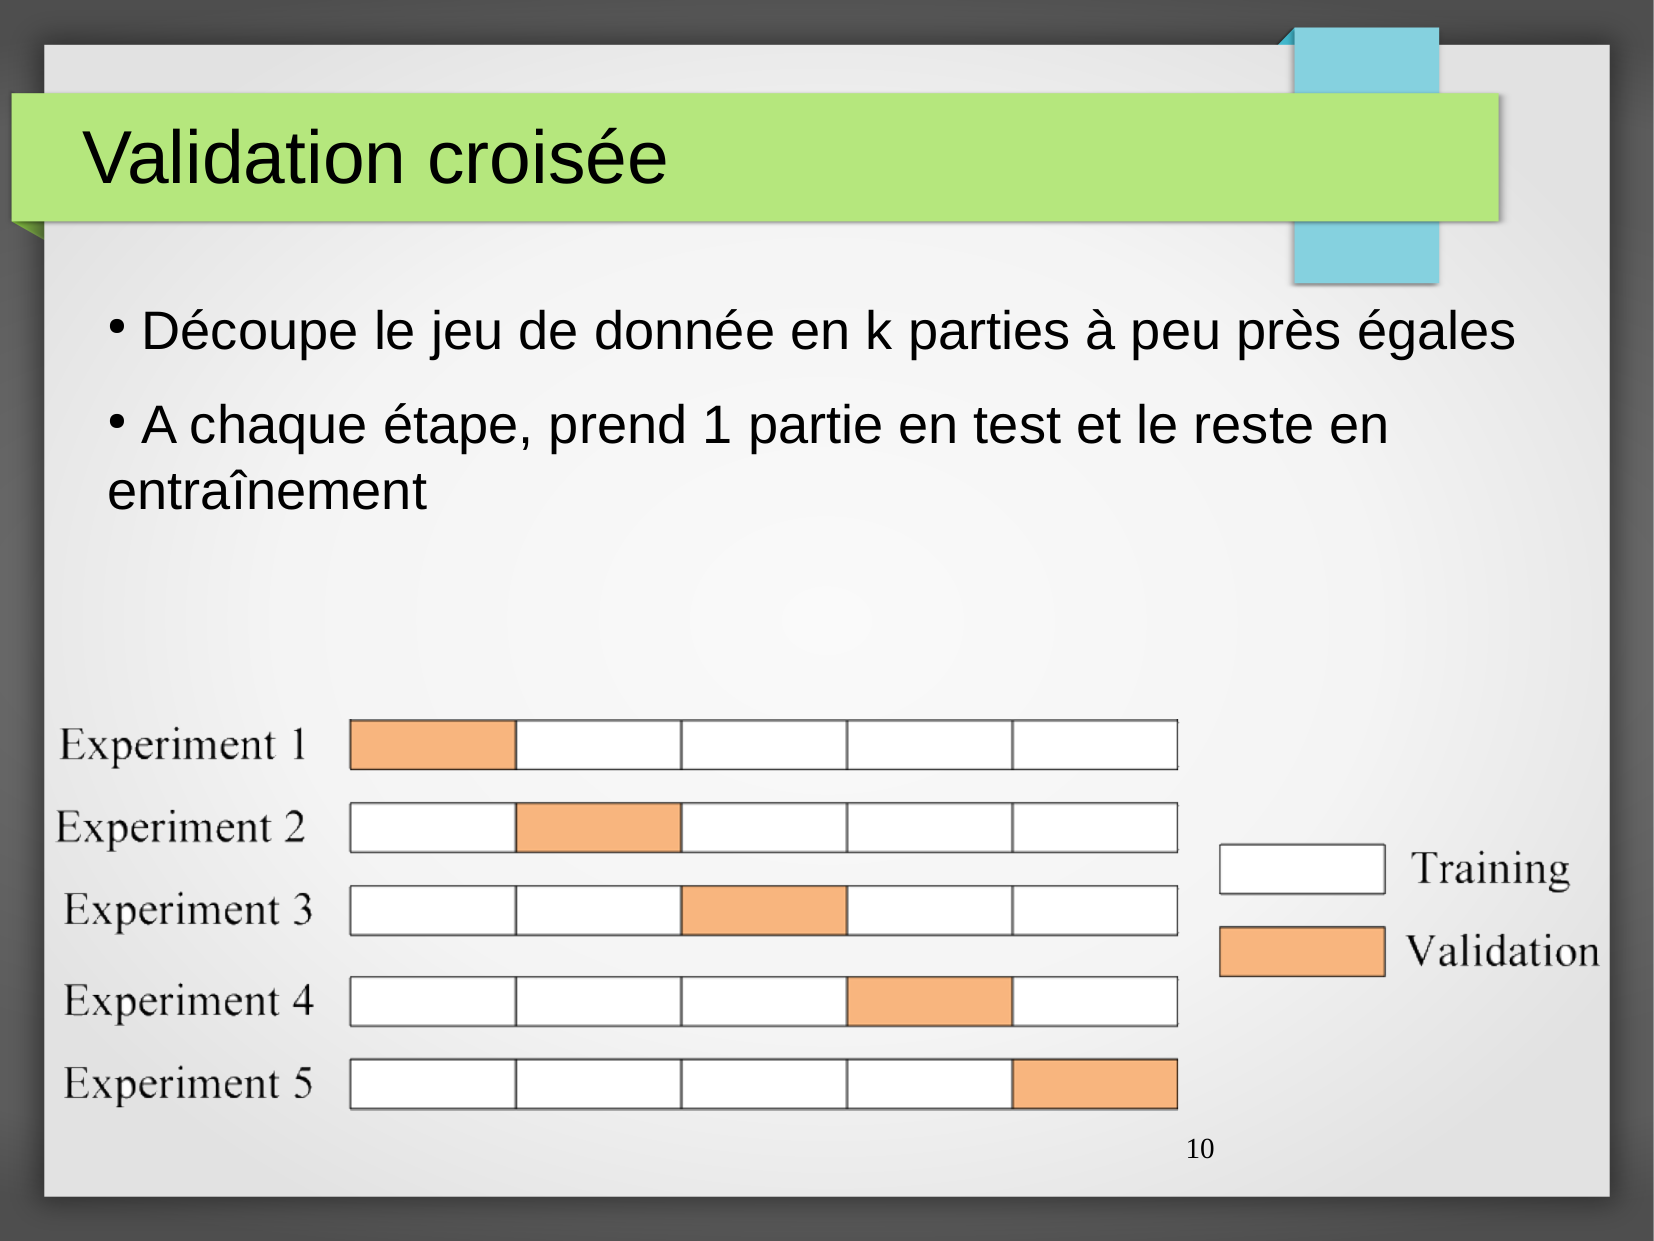

# Validation croisée
 Découpe le jeu de donnée en k parties à peu près égales
 A chaque étape, prend 1 partie en test et le reste en entraînement